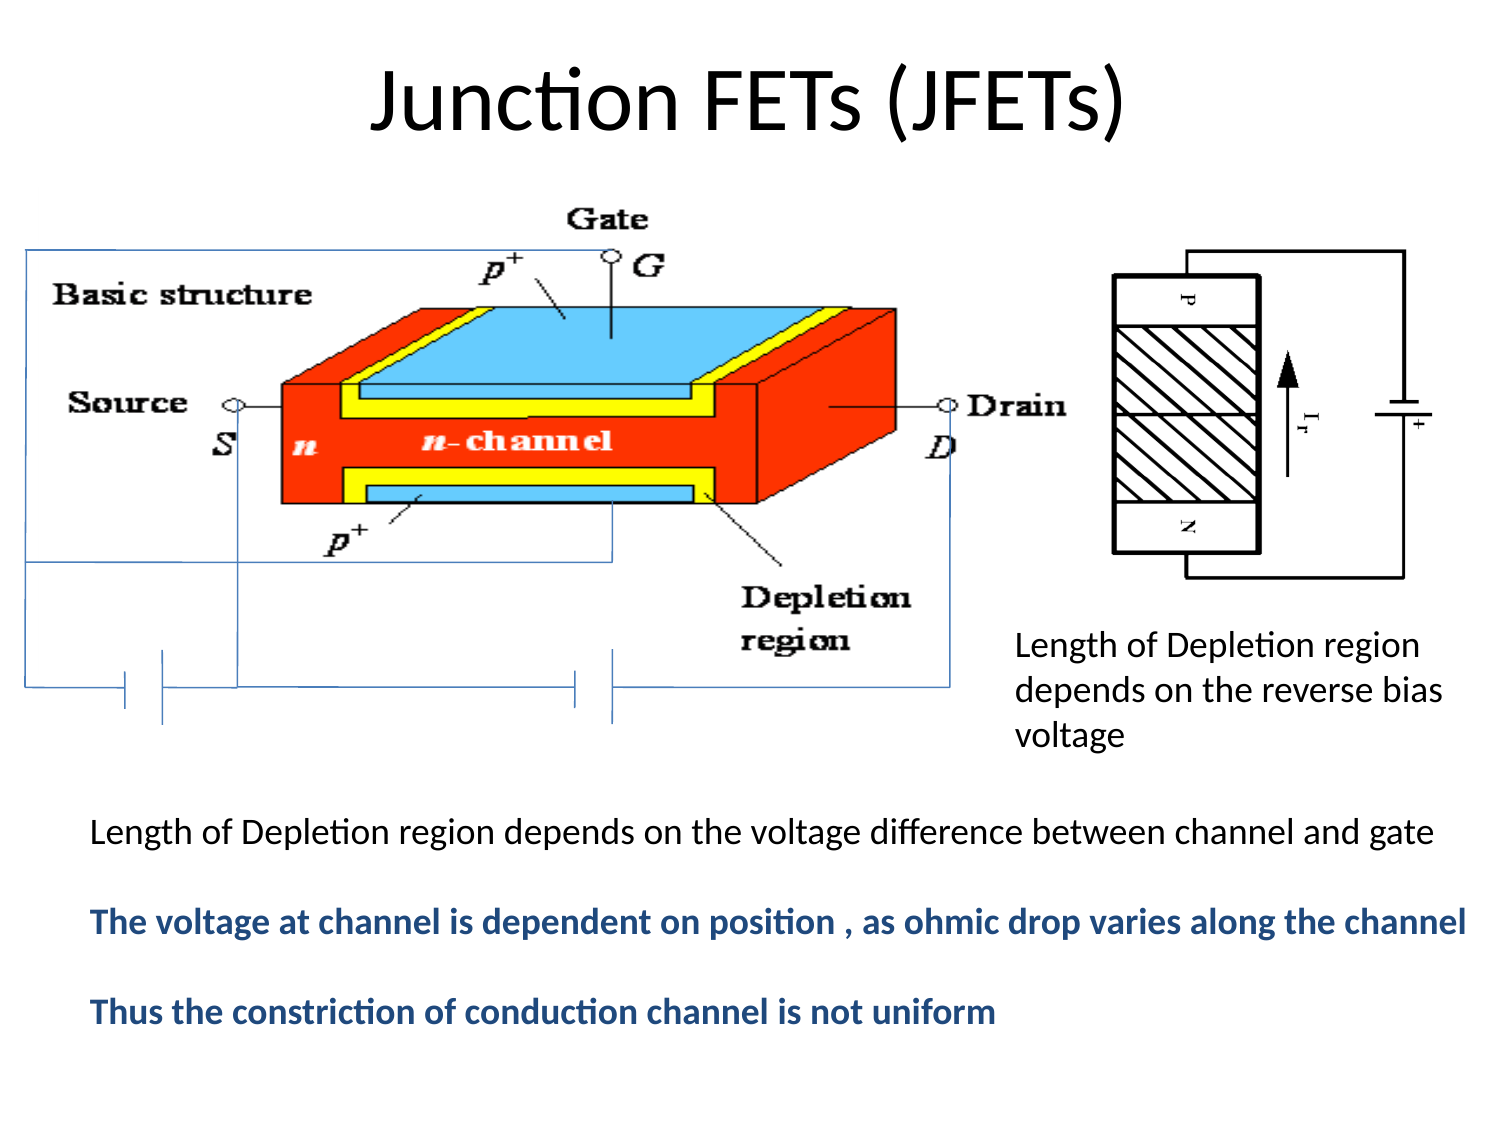

# Junction FETs (JFETs)
Length of Depletion region depends on the reverse bias voltage
Length of Depletion region depends on the voltage difference between channel and gate
The voltage at channel is dependent on position , as ohmic drop varies along the channel
Thus the constriction of conduction channel is not uniform